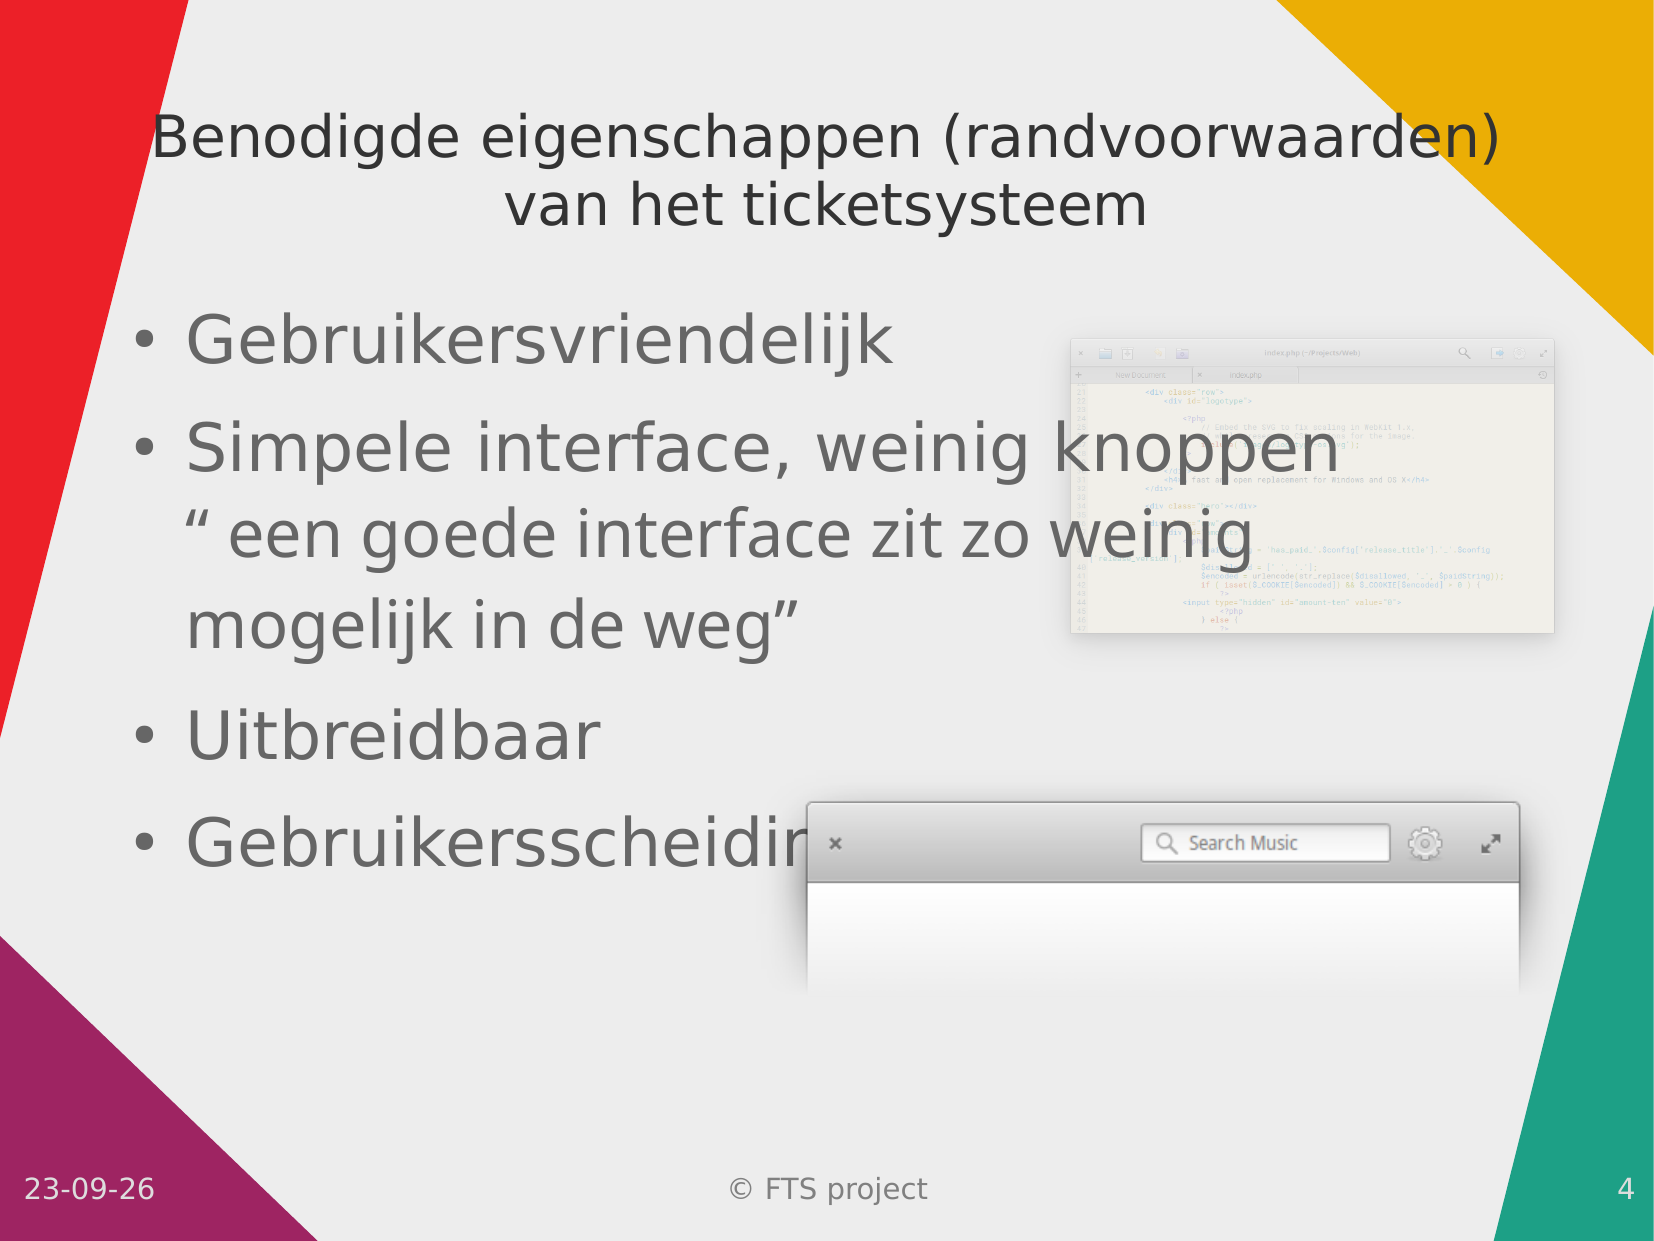

# Benodigde eigenschappen (randvoorwaarden) van het ticketsysteem
Gebruikersvriendelijk
Simpele interface, weinig knoppen
“ een goede interface zit zo weinig mogelijk in de weg”
Uitbreidbaar
Gebruikersscheiding/ Admin rechten
© FTS project
4